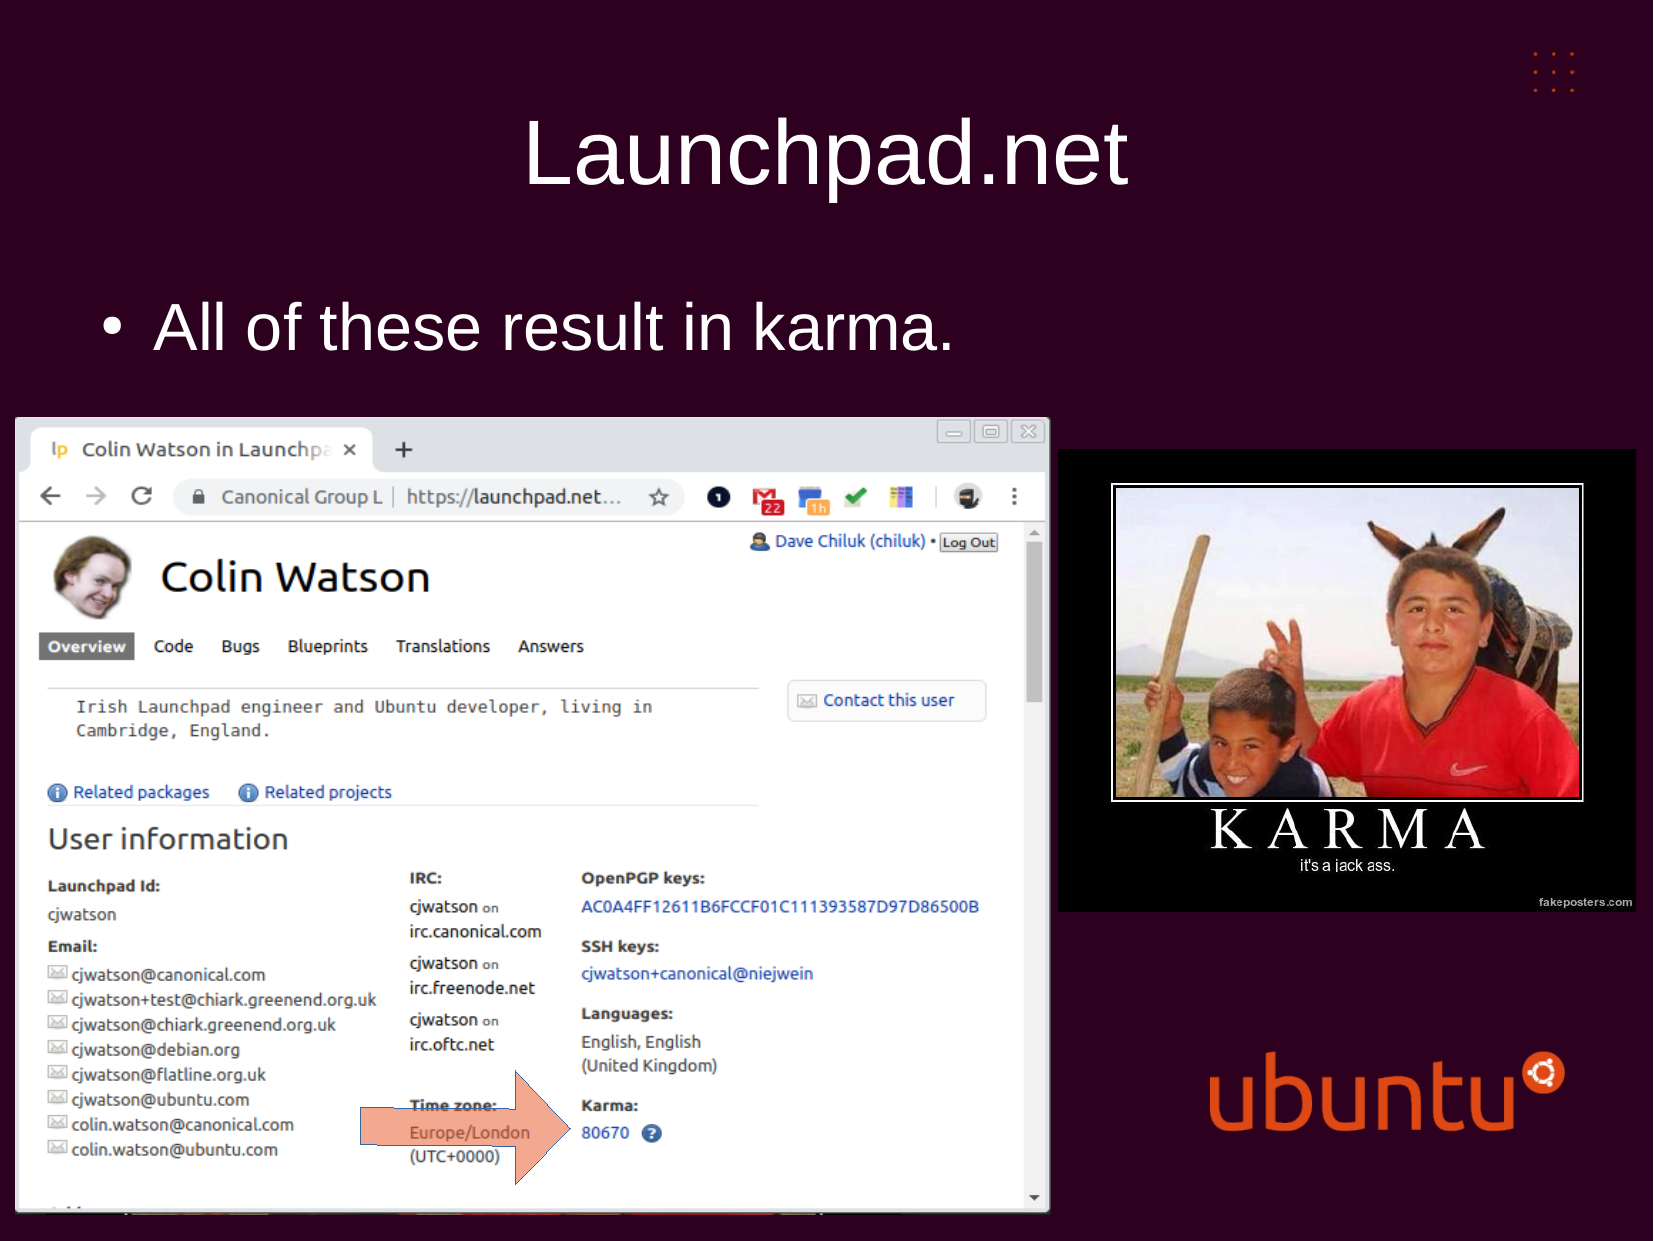

# Launchpad.net
All of these result in karma.
x